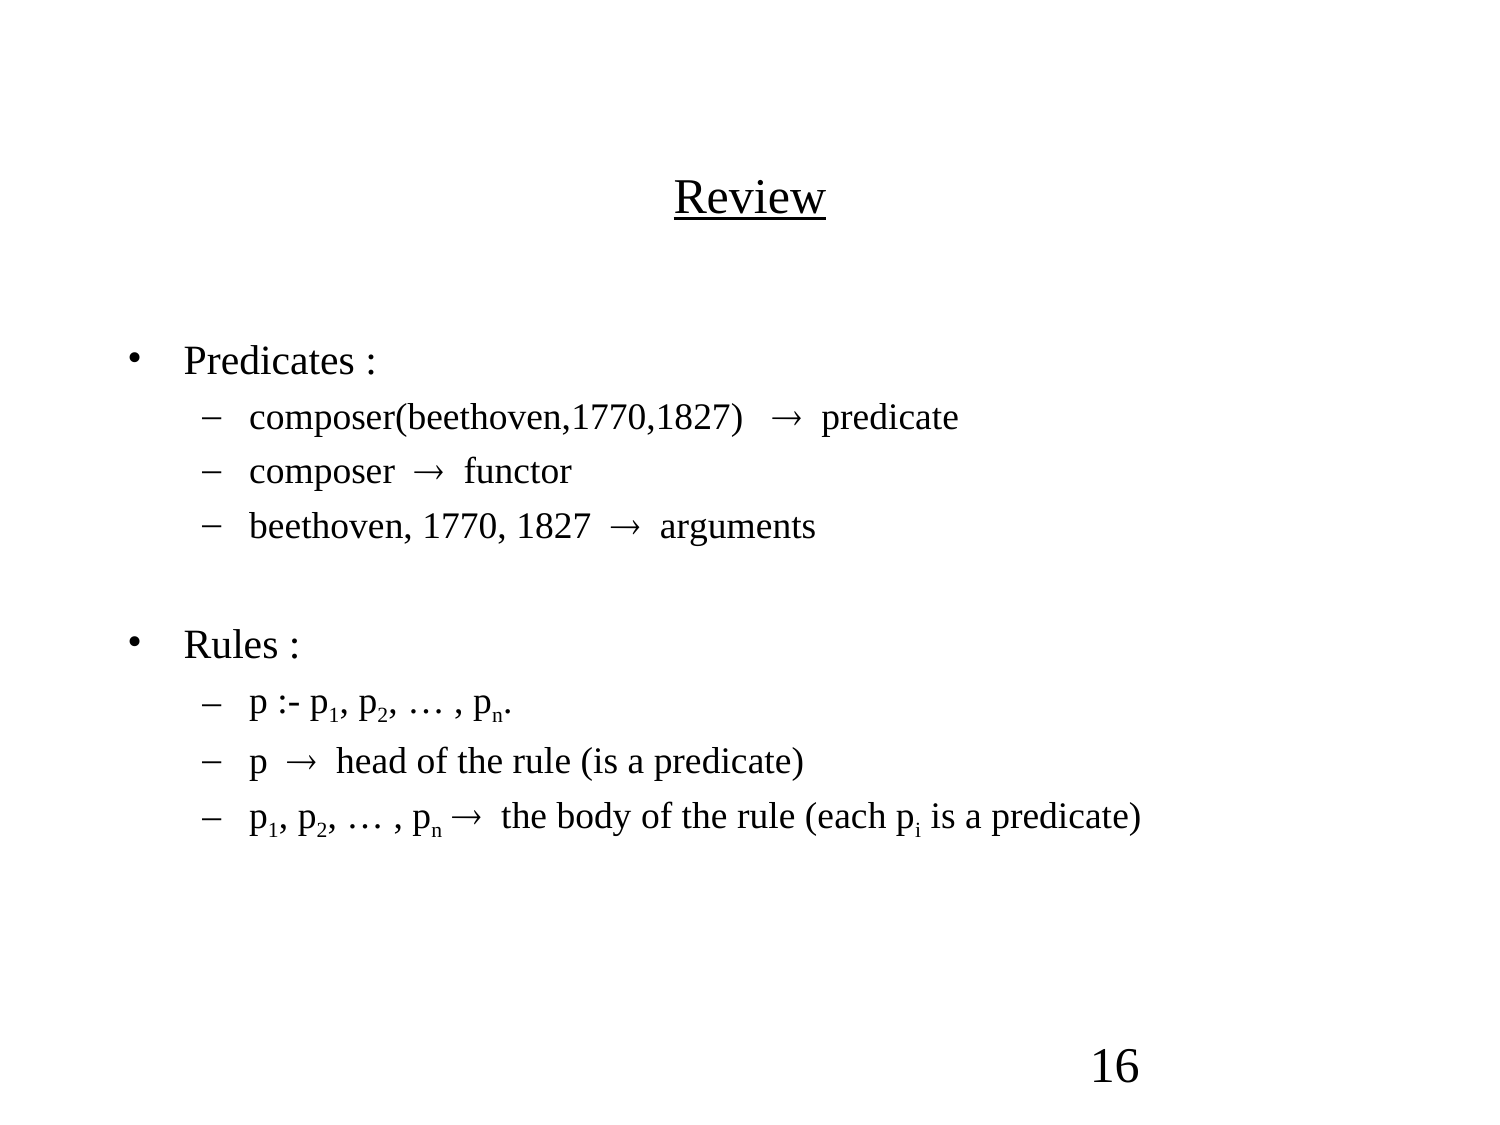

# Review
Predicates :
composer(beethoven,1770,1827)  predicate
composer  functor
beethoven, 1770, 1827  arguments
Rules :
p :- p1, p2, … , pn.
p  head of the rule (is a predicate)
p1, p2, … , pn  the body of the rule (each pi is a predicate)
16